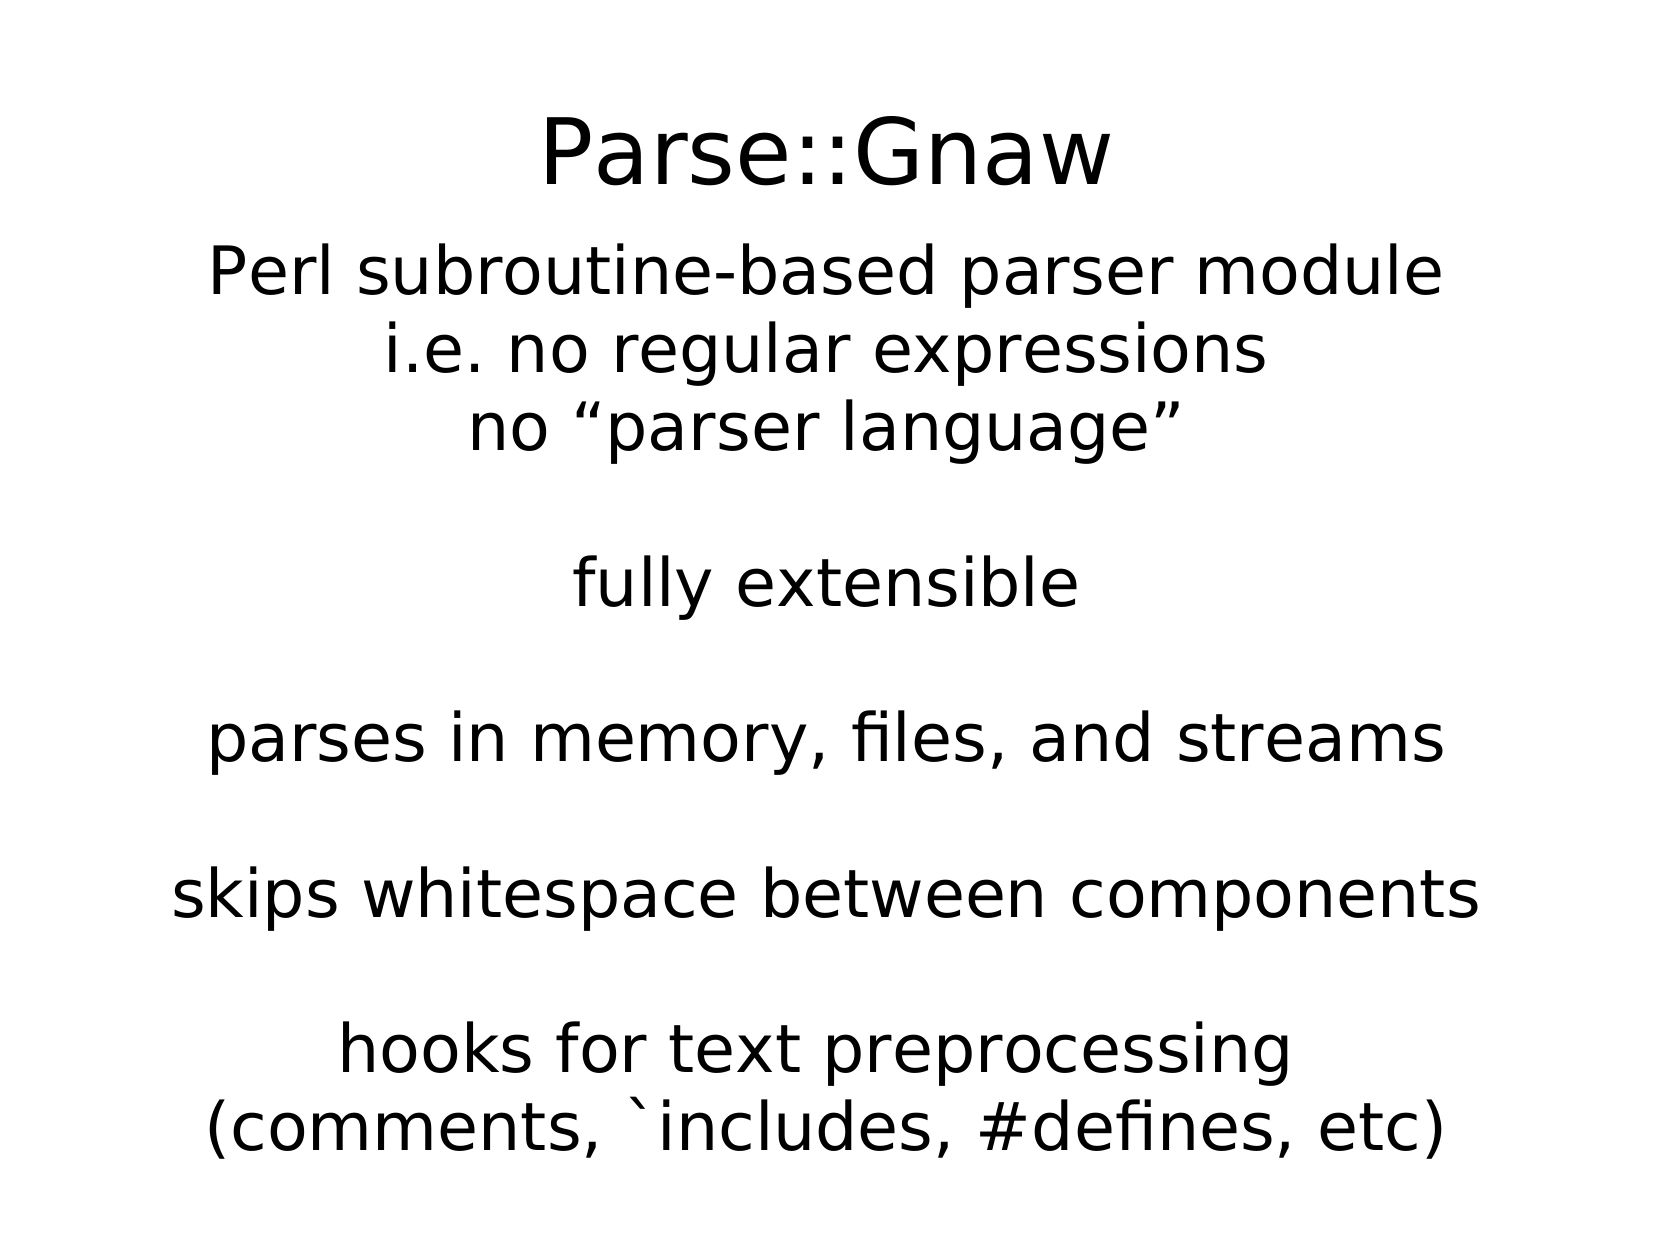

# Parse::Gnaw
Perl subroutine-based parser module
i.e. no regular expressions
no “parser language”
fully extensible
parses in memory, files, and streams
skips whitespace between components
hooks for text preprocessing
(comments, `includes, #defines, etc)